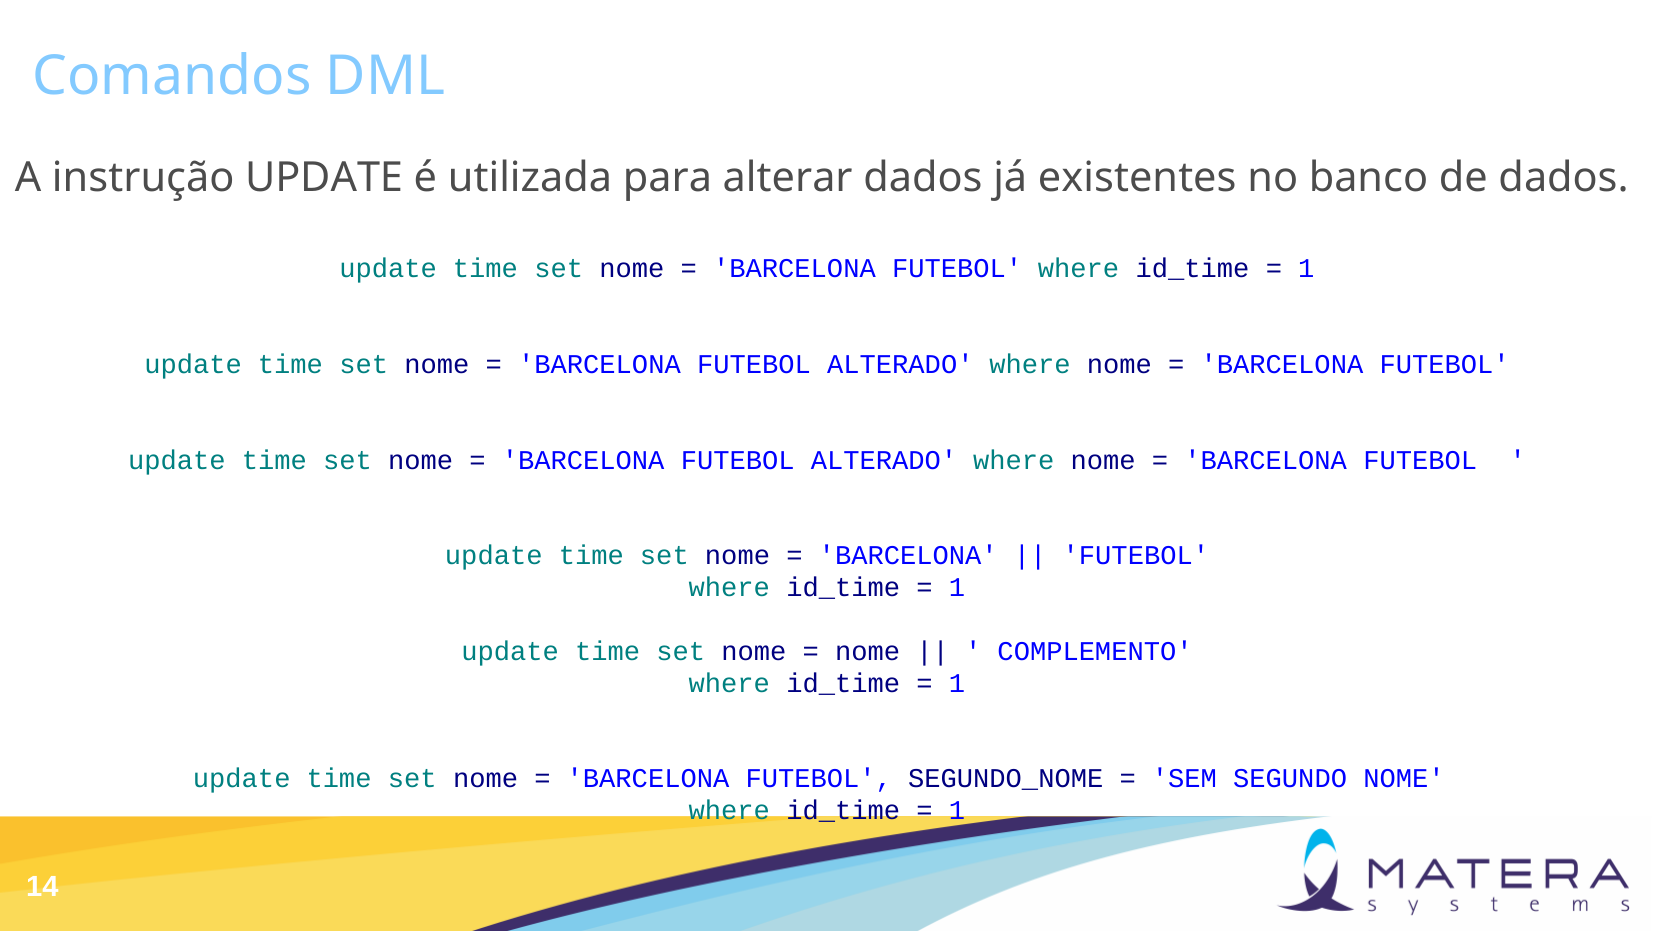

# Comandos DML
A instrução UPDATE é utilizada para alterar dados já existentes no banco de dados.
update time set nome = 'BARCELONA FUTEBOL' where id_time = 1
update time set nome = 'BARCELONA FUTEBOL ALTERADO' where nome = 'BARCELONA FUTEBOL'
update time set nome = 'BARCELONA FUTEBOL ALTERADO' where nome = 'BARCELONA FUTEBOL '
update time set nome = 'BARCELONA' || 'FUTEBOL'
where id_time = 1
update time set nome = nome || ' COMPLEMENTO'
where id_time = 1
update time set nome = 'BARCELONA FUTEBOL', SEGUNDO_NOME = 'SEM SEGUNDO NOME'
where id_time = 1